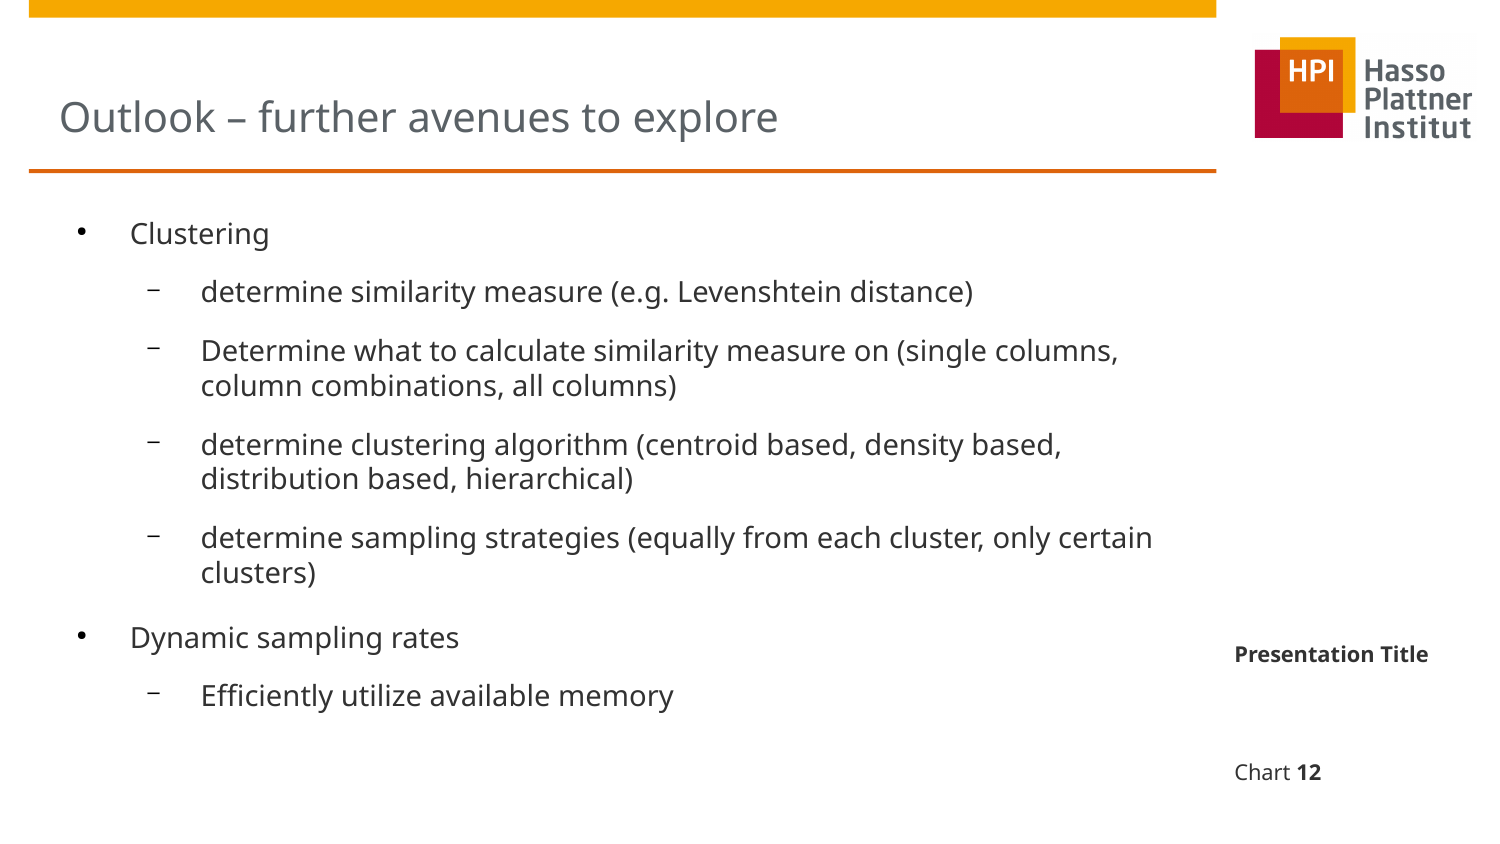

Outlook – further avenues to explore
# Clustering
determine similarity measure (e.g. Levenshtein distance)
Determine what to calculate similarity measure on (single columns, column combinations, all columns)
determine clustering algorithm (centroid based, density based, distribution based, hierarchical)
determine sampling strategies (equally from each cluster, only certain clusters)
Dynamic sampling rates
Efficiently utilize available memory
Presentation Title
Chart